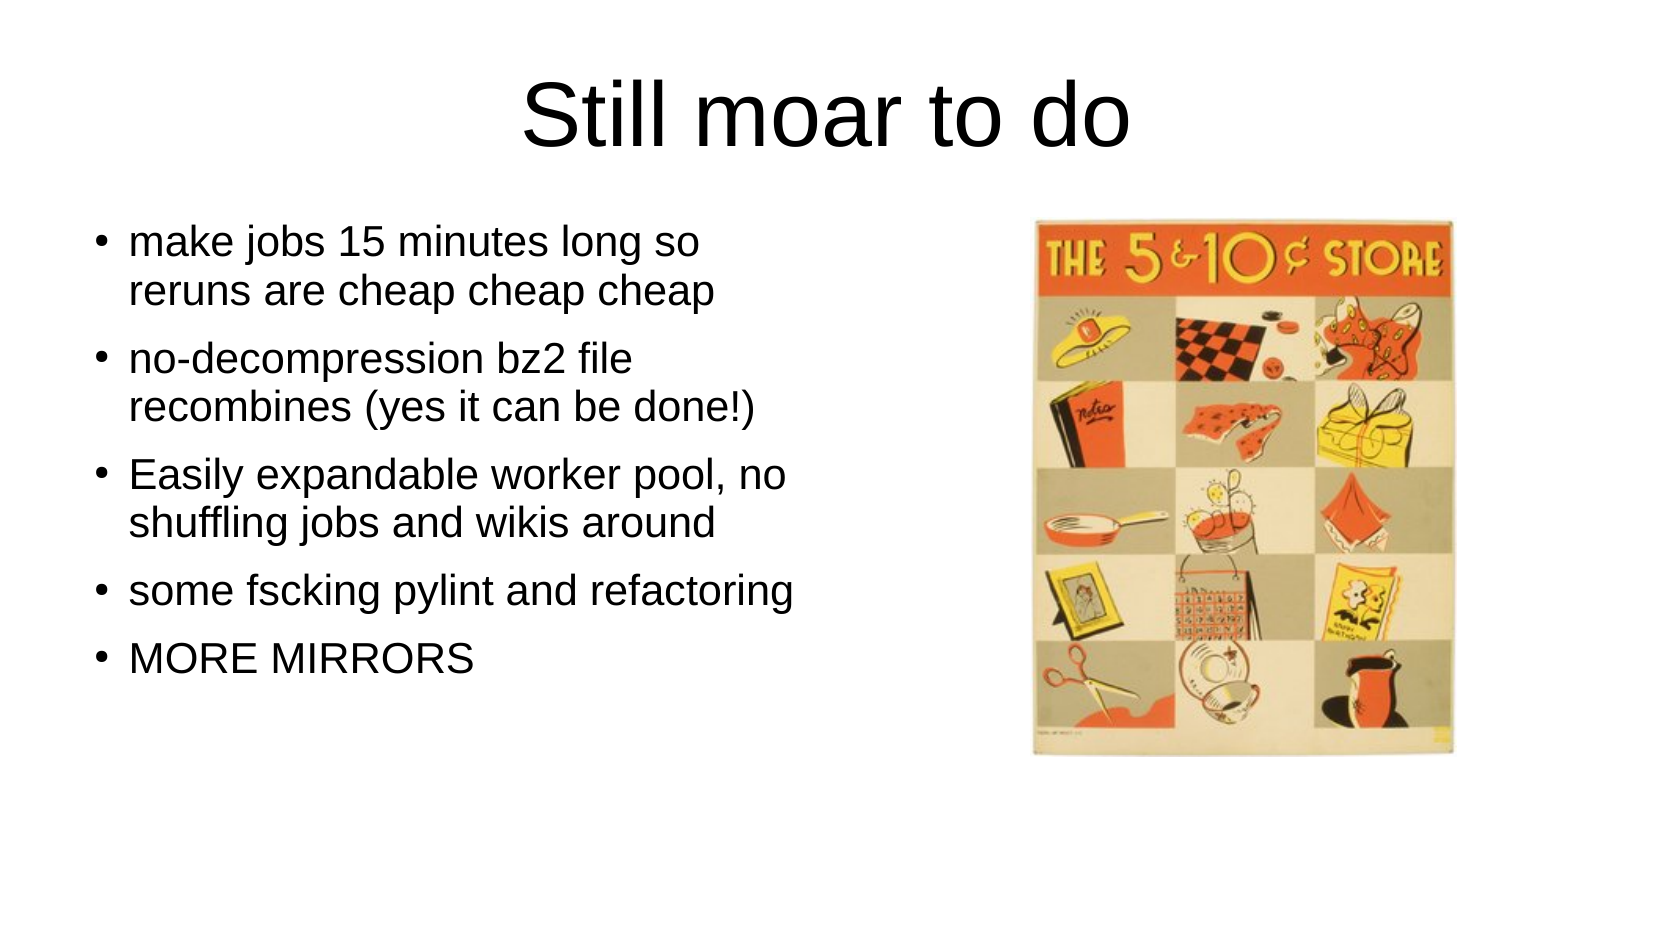

Still moar to do
# make jobs 15 minutes long so reruns are cheap cheap cheap
no-decompression bz2 file recombines (yes it can be done!)
Easily expandable worker pool, no shuffling jobs and wikis around
some fscking pylint and refactoring
MORE MIRRORS